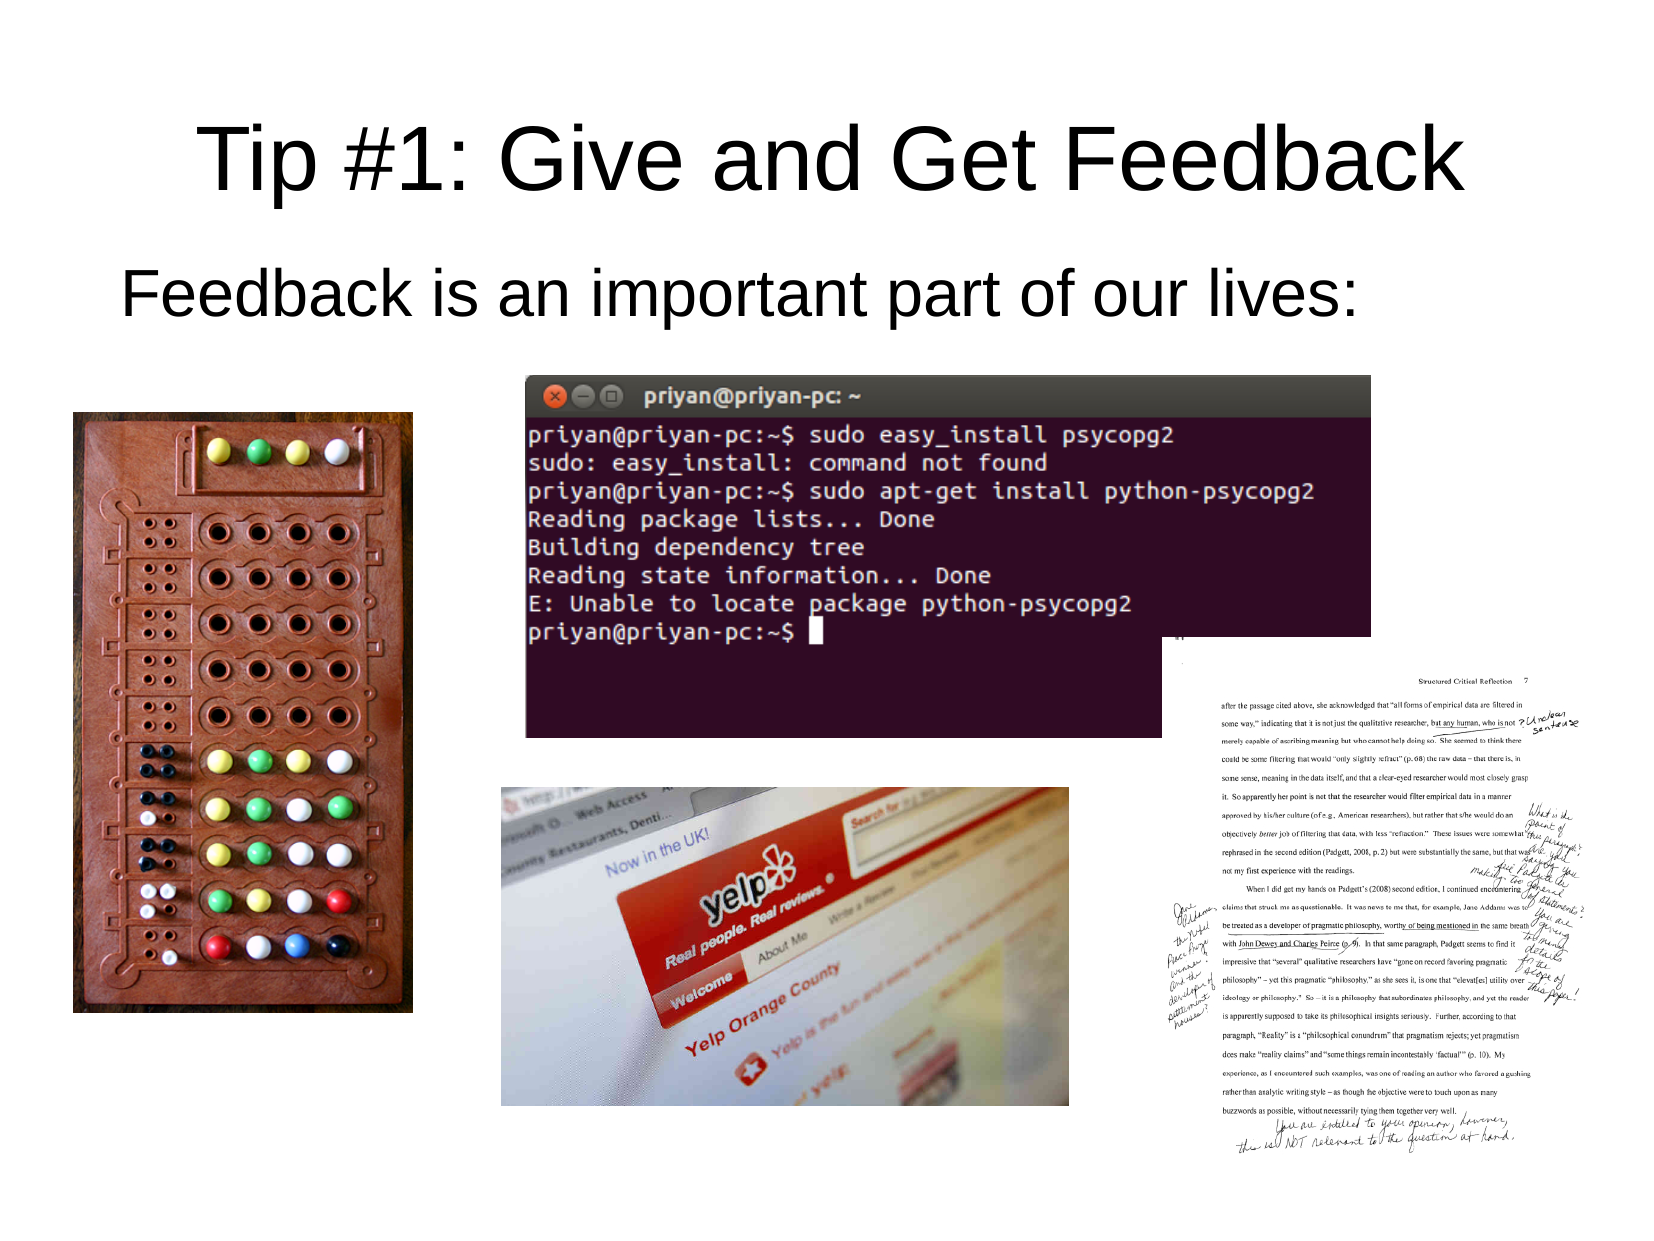

# Tip #1: Give and Get Feedback
Feedback is an important part of our lives: